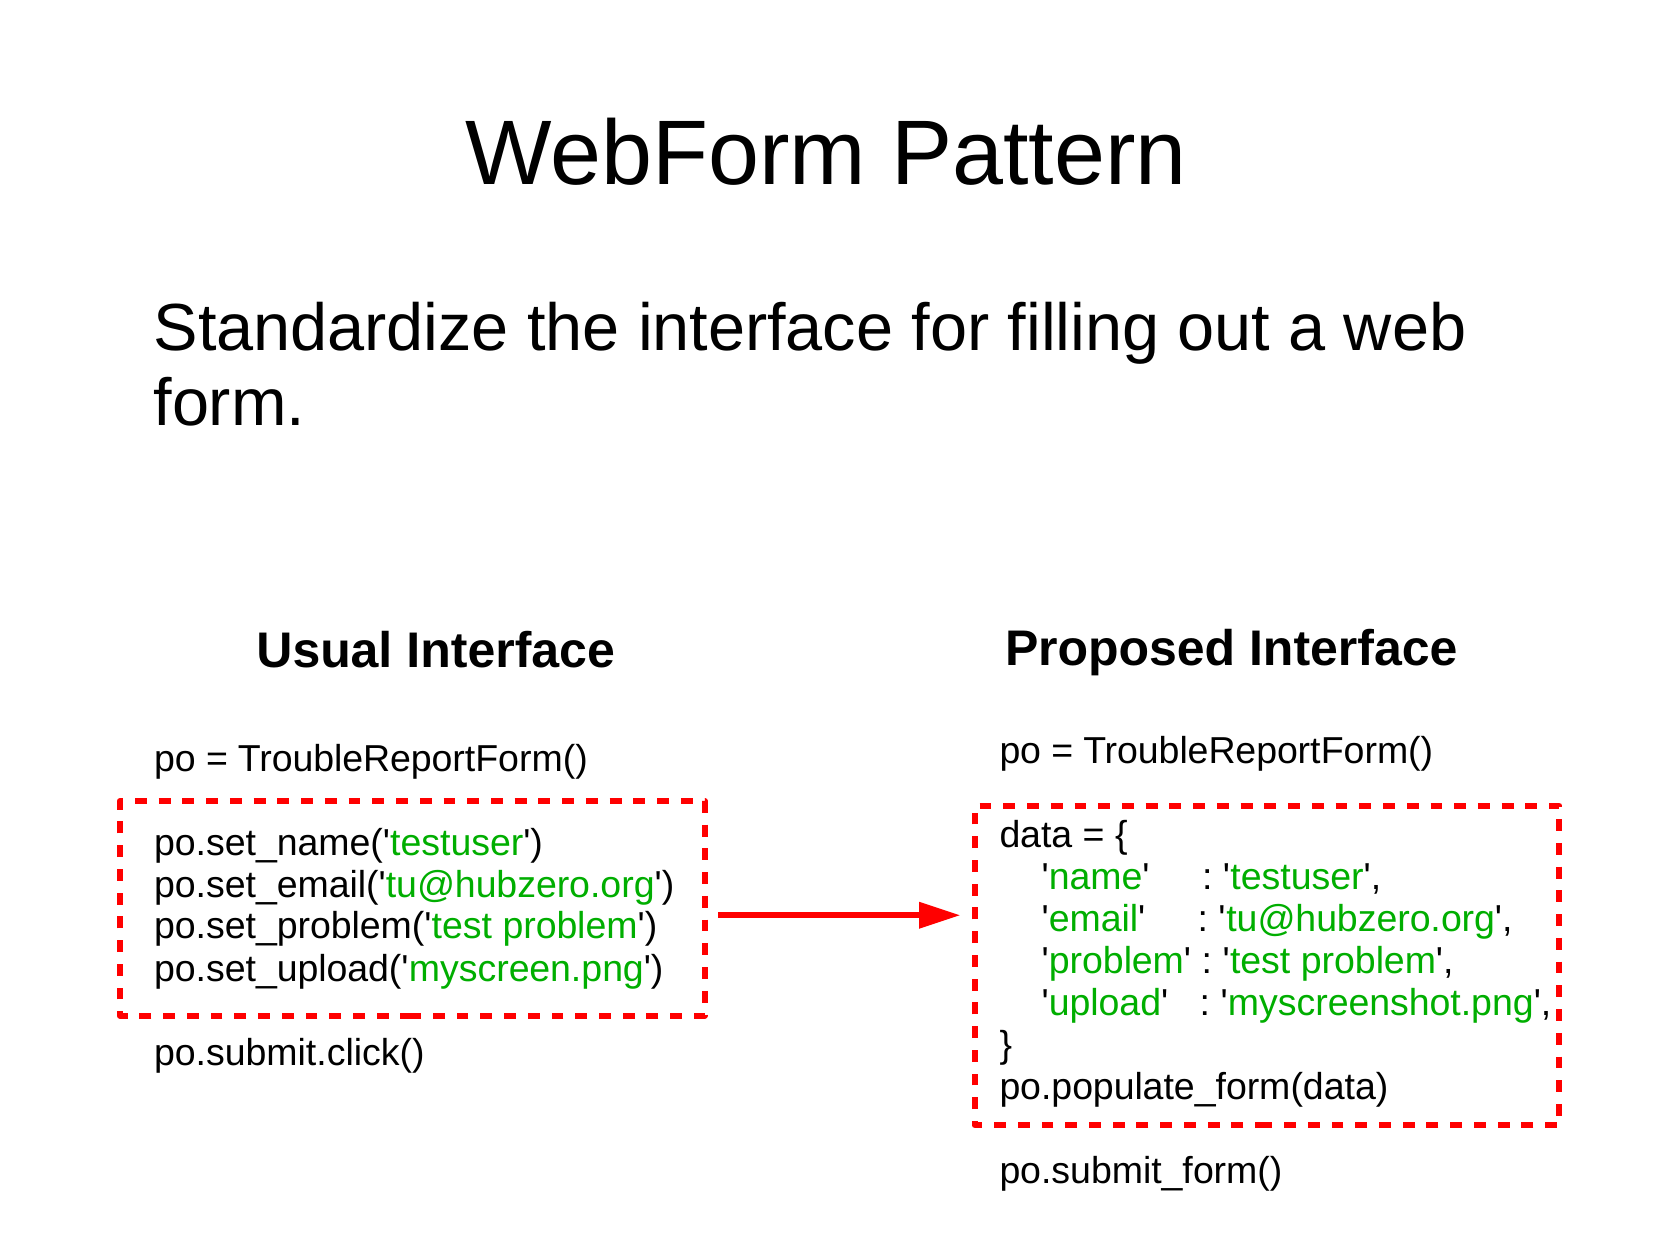

# WebForm Pattern
Standardize the interface for filling out a web form.
Proposed Interface
Usual Interface
po = TroubleReportForm()
data = {
 'name' : 'testuser',
 'email' : 'tu@hubzero.org',
 'problem' : 'test problem',
 'upload' : 'myscreenshot.png',
}
po.populate_form(data)
po.submit_form()
po = TroubleReportForm()
po.set_name('testuser')
po.set_email('tu@hubzero.org')
po.set_problem('test problem')
po.set_upload('myscreen.png')
po.submit.click()